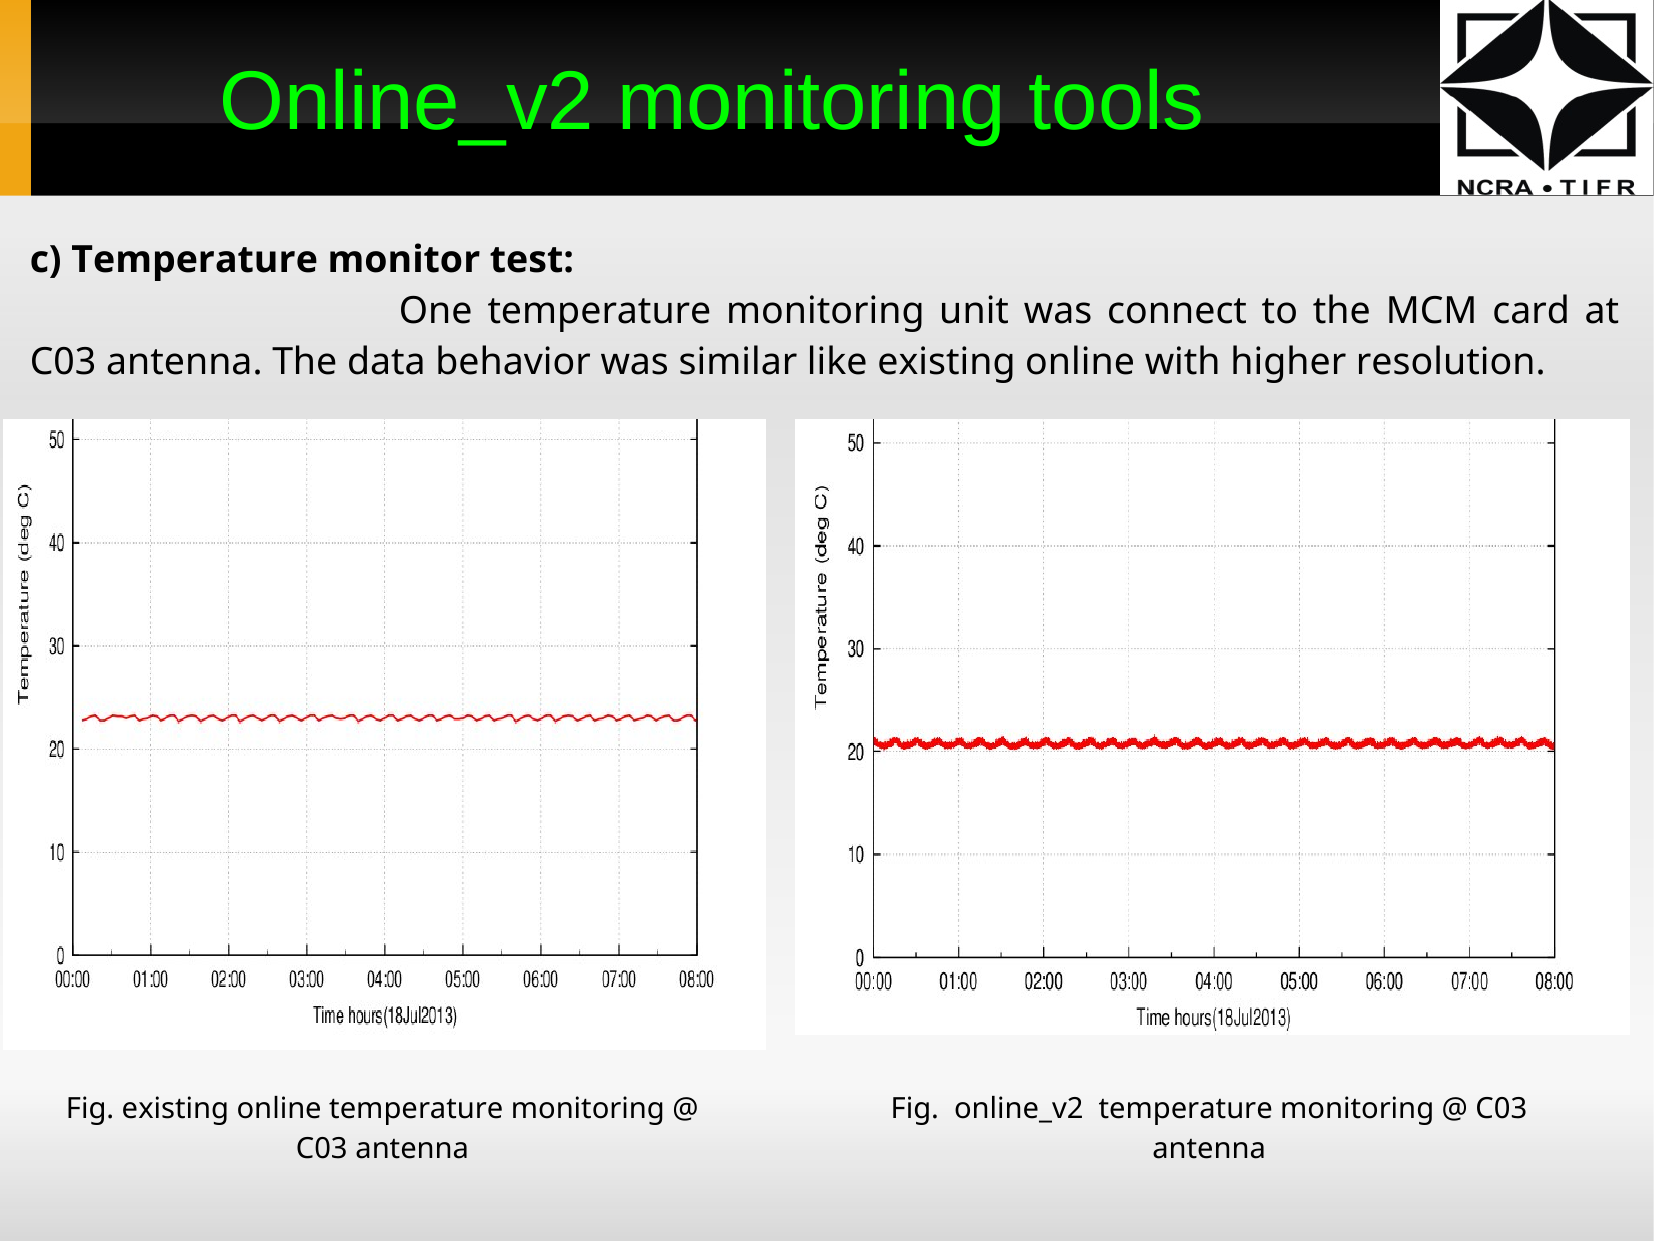

Online_v2 monitoring tools
#
c) Temperature monitor test:
					One temperature monitoring unit was connect to the MCM card at C03 antenna. The data behavior was similar like existing online with higher resolution.
Fig. existing online temperature monitoring @ C03 antenna
Fig. online_v2 temperature monitoring @ C03 antenna